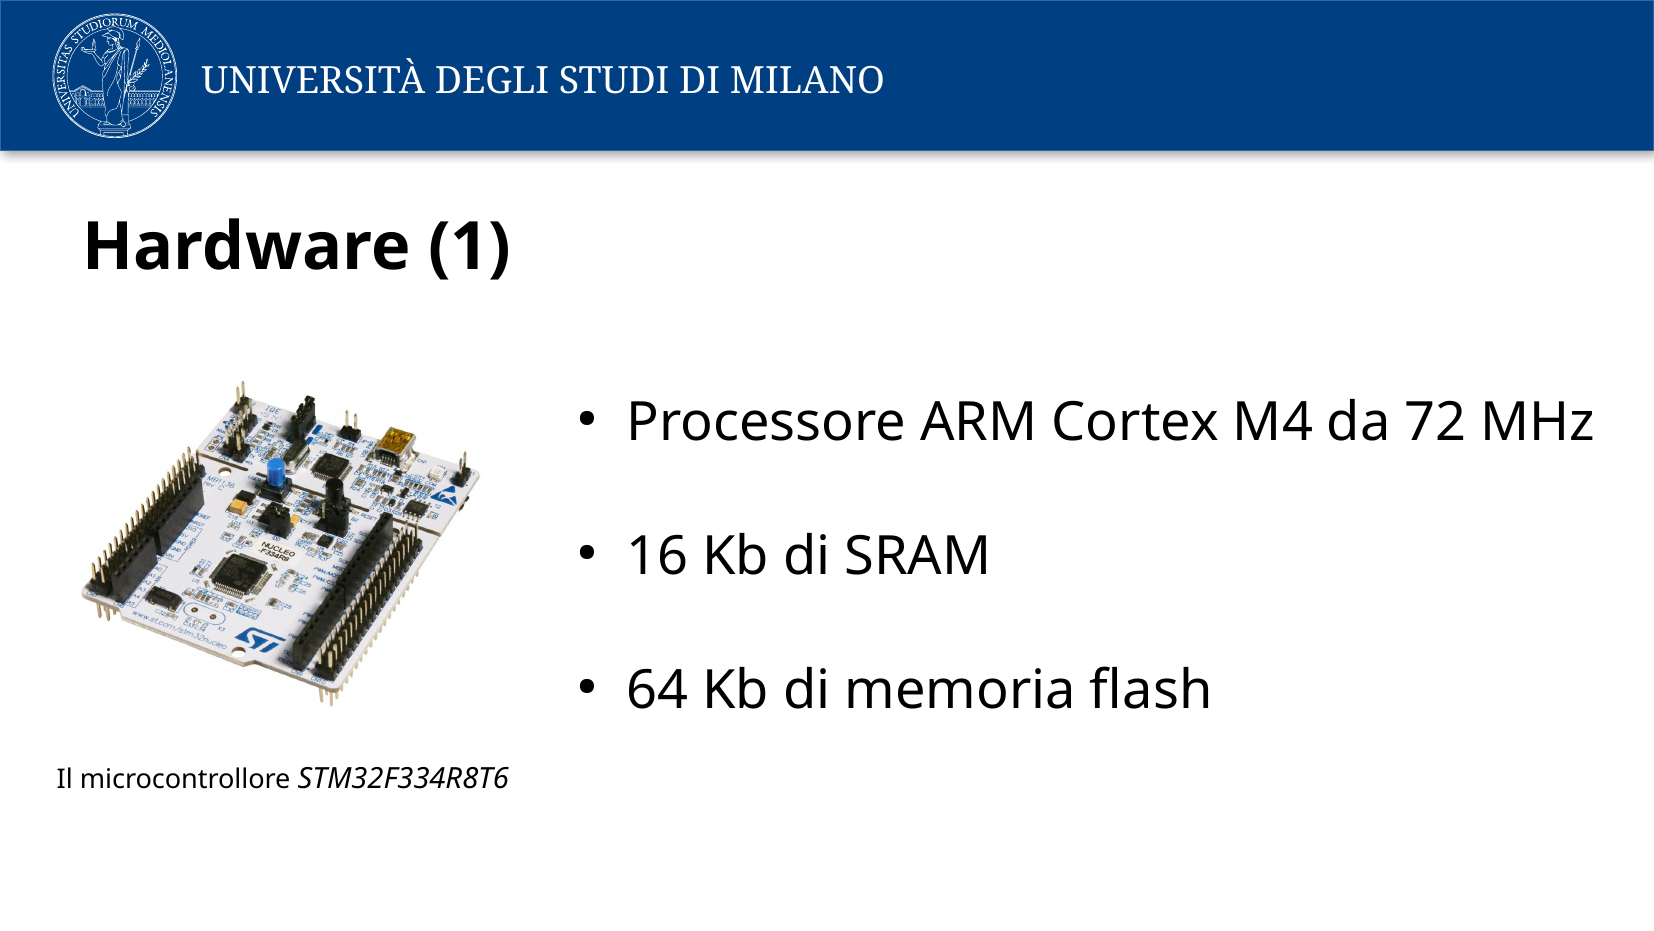

UNIVERSITÀ DEGLI STUDI DI MILANO
# Hardware (1)
 Processore ARM Cortex M4 da 72 MHz
 16 Kb di SRAM
 64 Kb di memoria flash
Il microcontrollore STM32F334R8T6